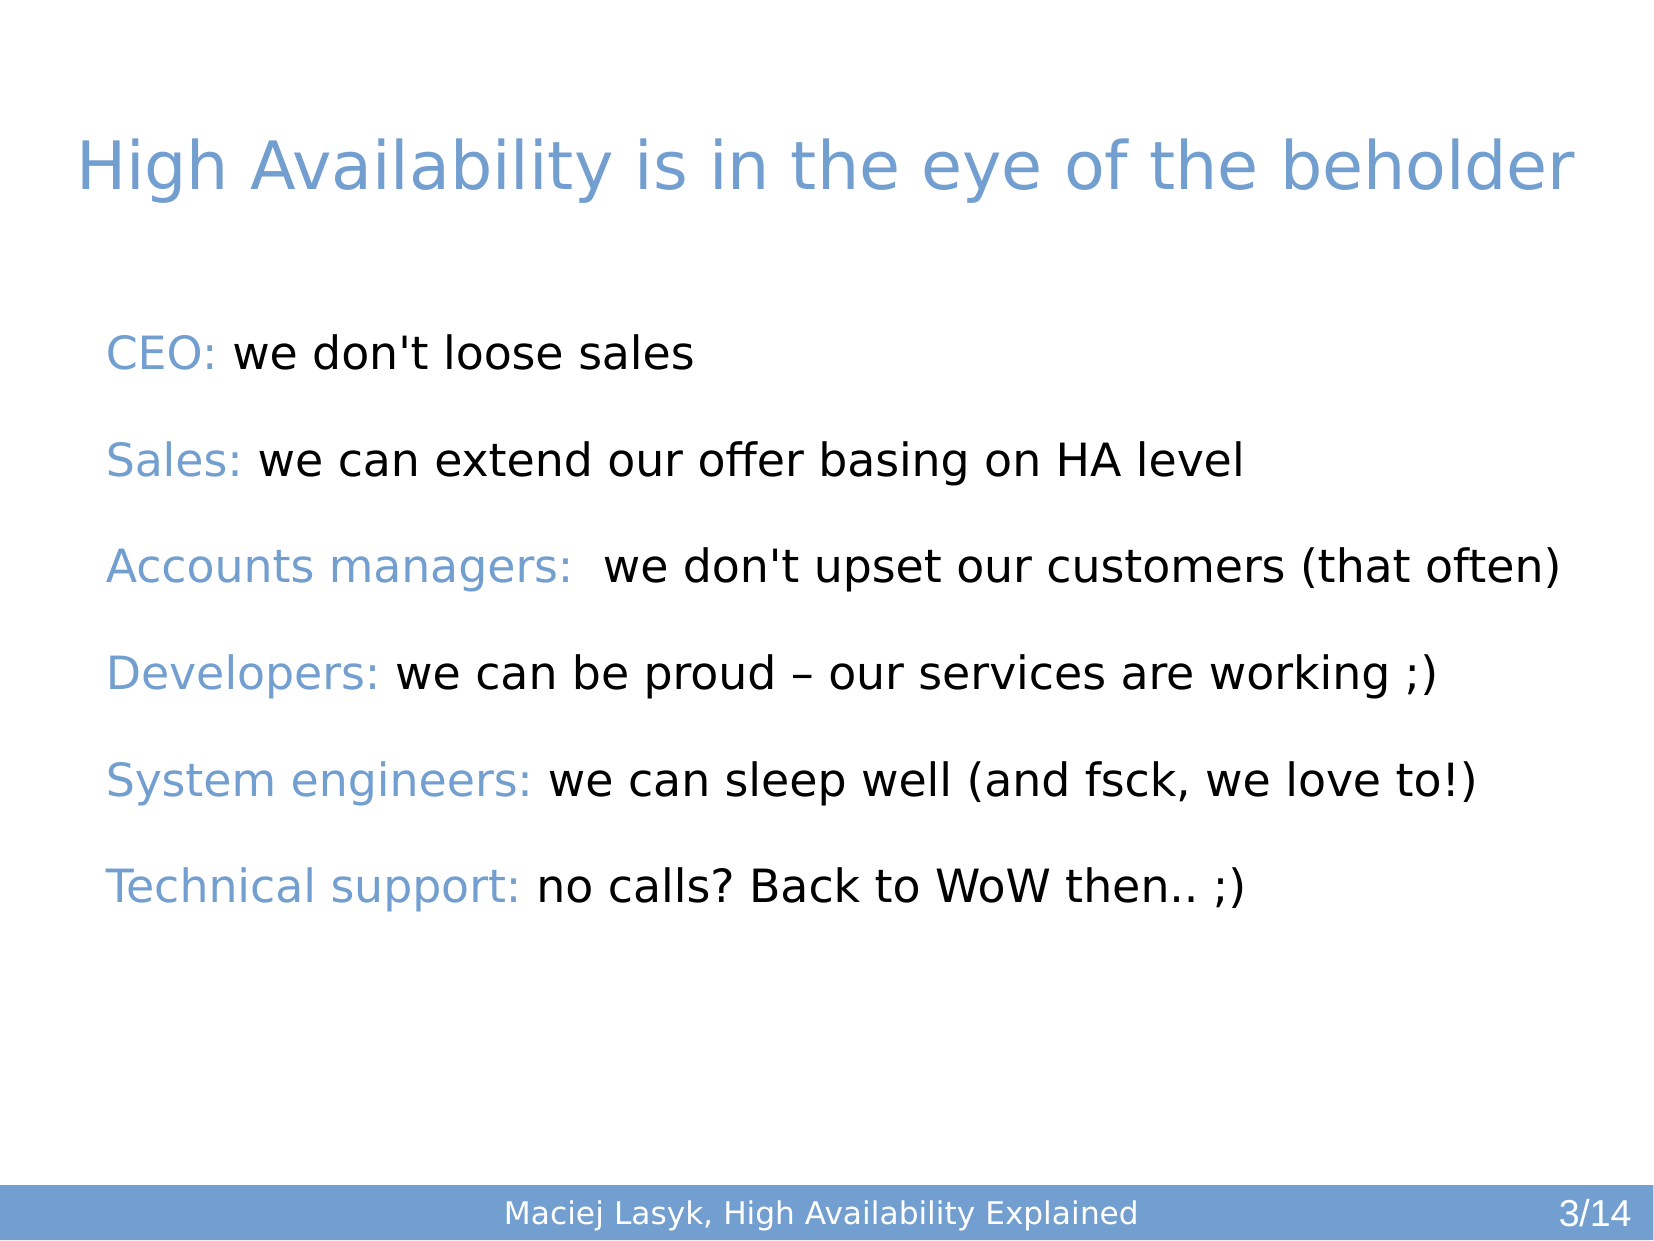

High Availability is in the eye of the beholder
CEO: we don't loose sales
Sales: we can extend our offer basing on HA level
Accounts managers: we don't upset our customers (that often)
Developers: we can be proud – our services are working ;)
System engineers: we can sleep well (and fsck, we love to!)
Technical support: no calls? Back to WoW then.. ;)
 3/14
Maciej Lasyk, High Availability Explained